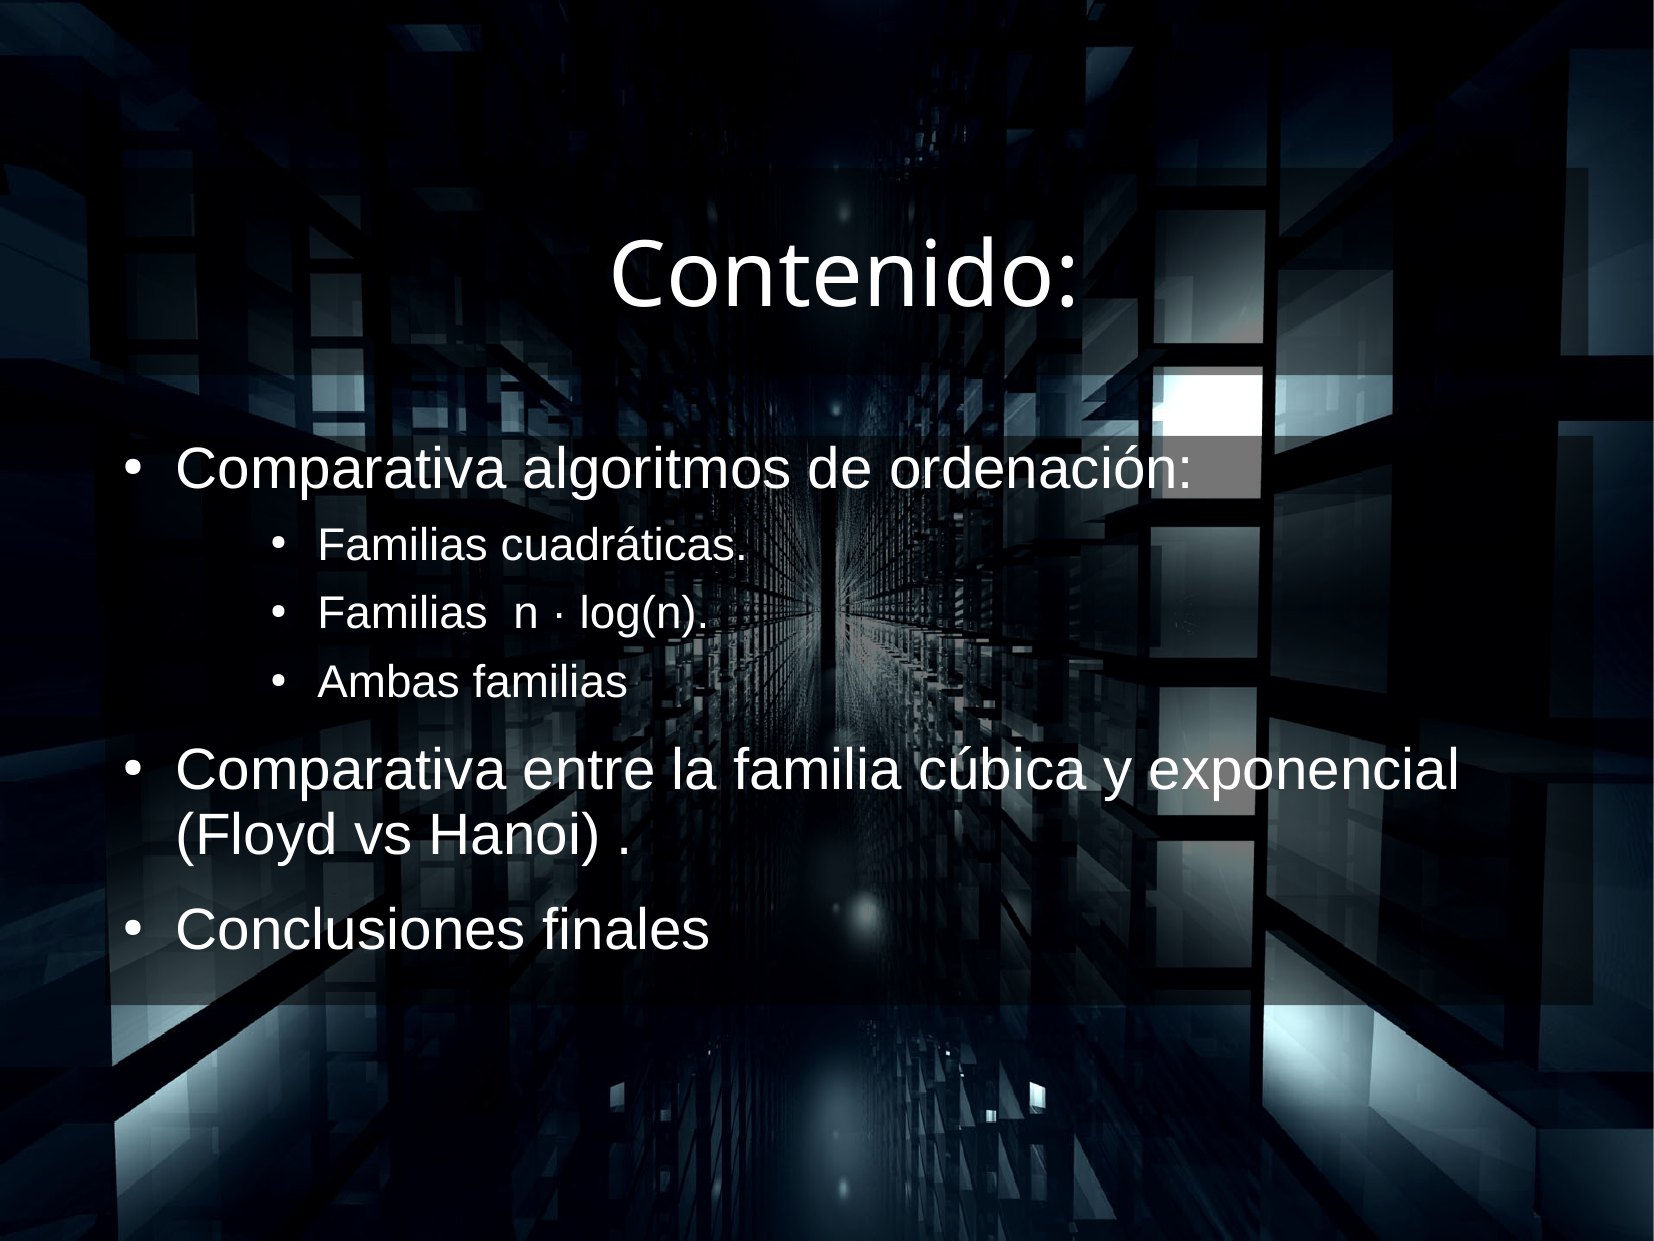

# Contenido:
Comparativa algoritmos de ordenación:
Familias cuadráticas.
Familias n · log(n).
Ambas familias
Comparativa entre la familia cúbica y exponencial (Floyd vs Hanoi) .
Conclusiones finales